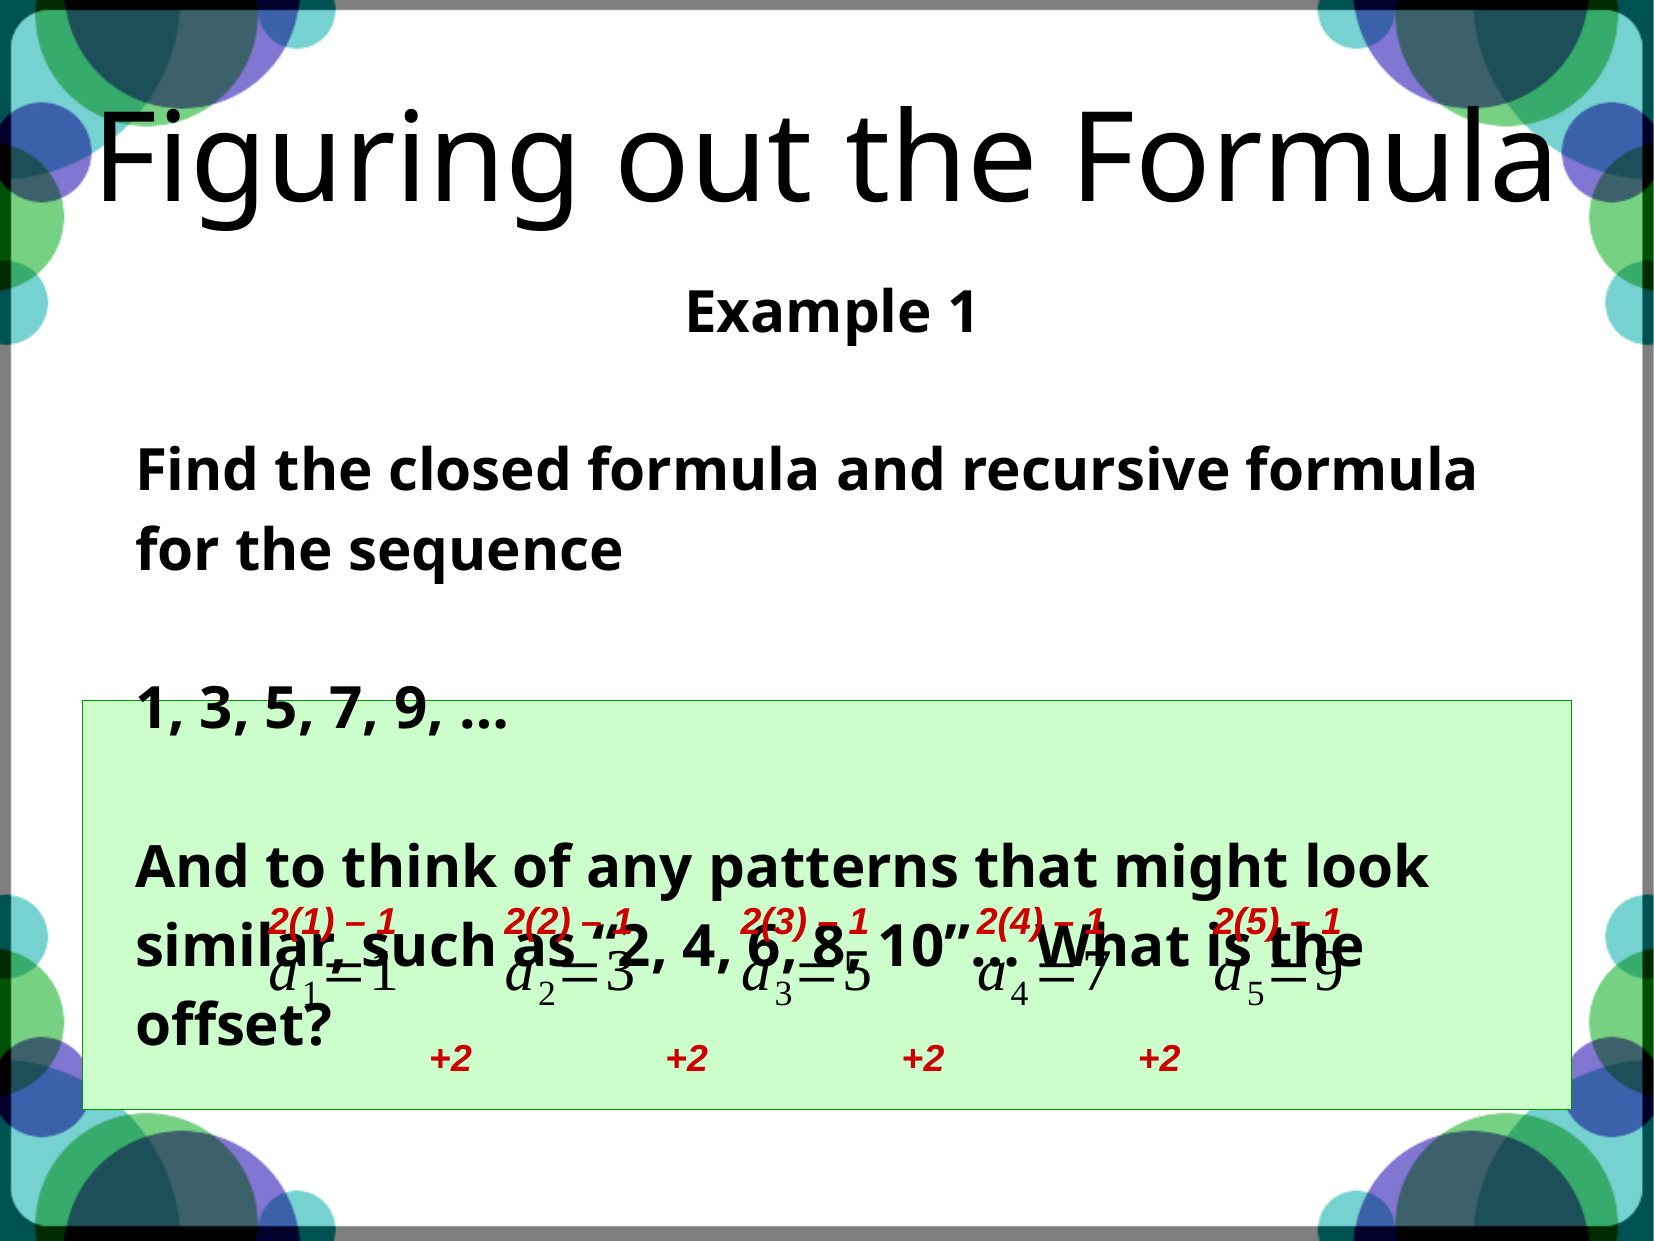

# Figuring out the Formula
Example 1
Find the closed formula and recursive formula
for the sequence
1, 3, 5, 7, 9, …
And to think of any patterns that might look similar, such as “2, 4, 6, 8, 10”… What is the offset?
2(1) – 1
2(2) – 1
2(3) – 1
2(4) – 1
2(5) – 1
+2
+2
+2
+2